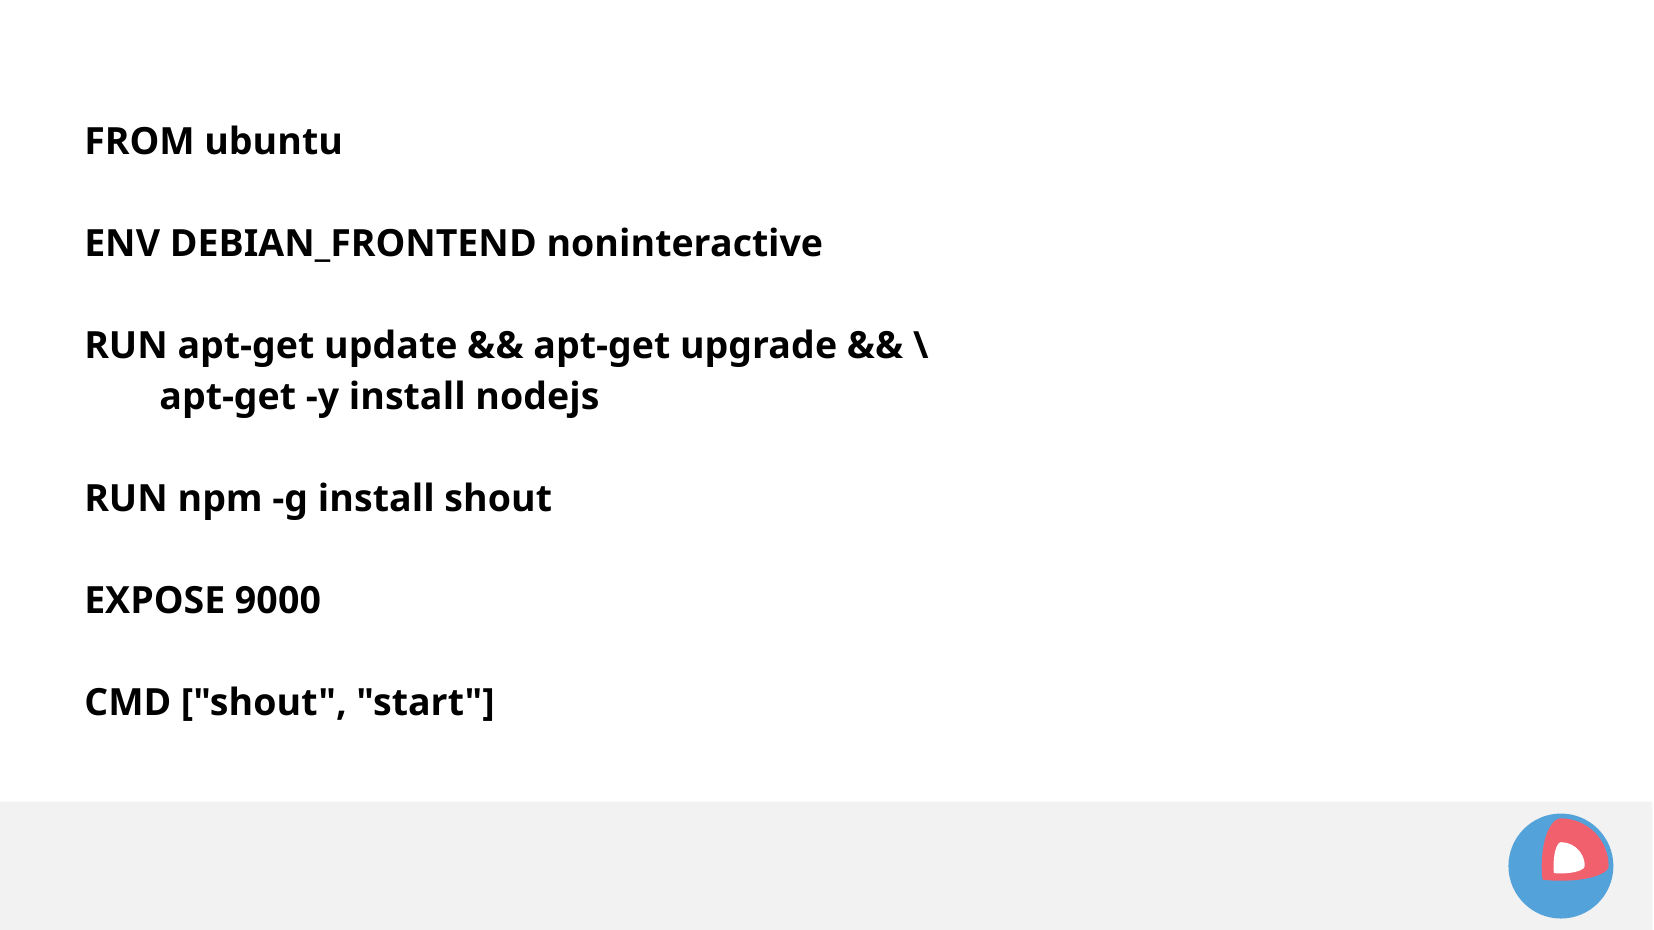

FROM ubuntu
ENV DEBIAN_FRONTEND noninteractive
RUN apt-get update && apt-get upgrade && \
	apt-get -y install nodejs
RUN npm -g install shout
EXPOSE 9000
CMD ["shout", "start"]